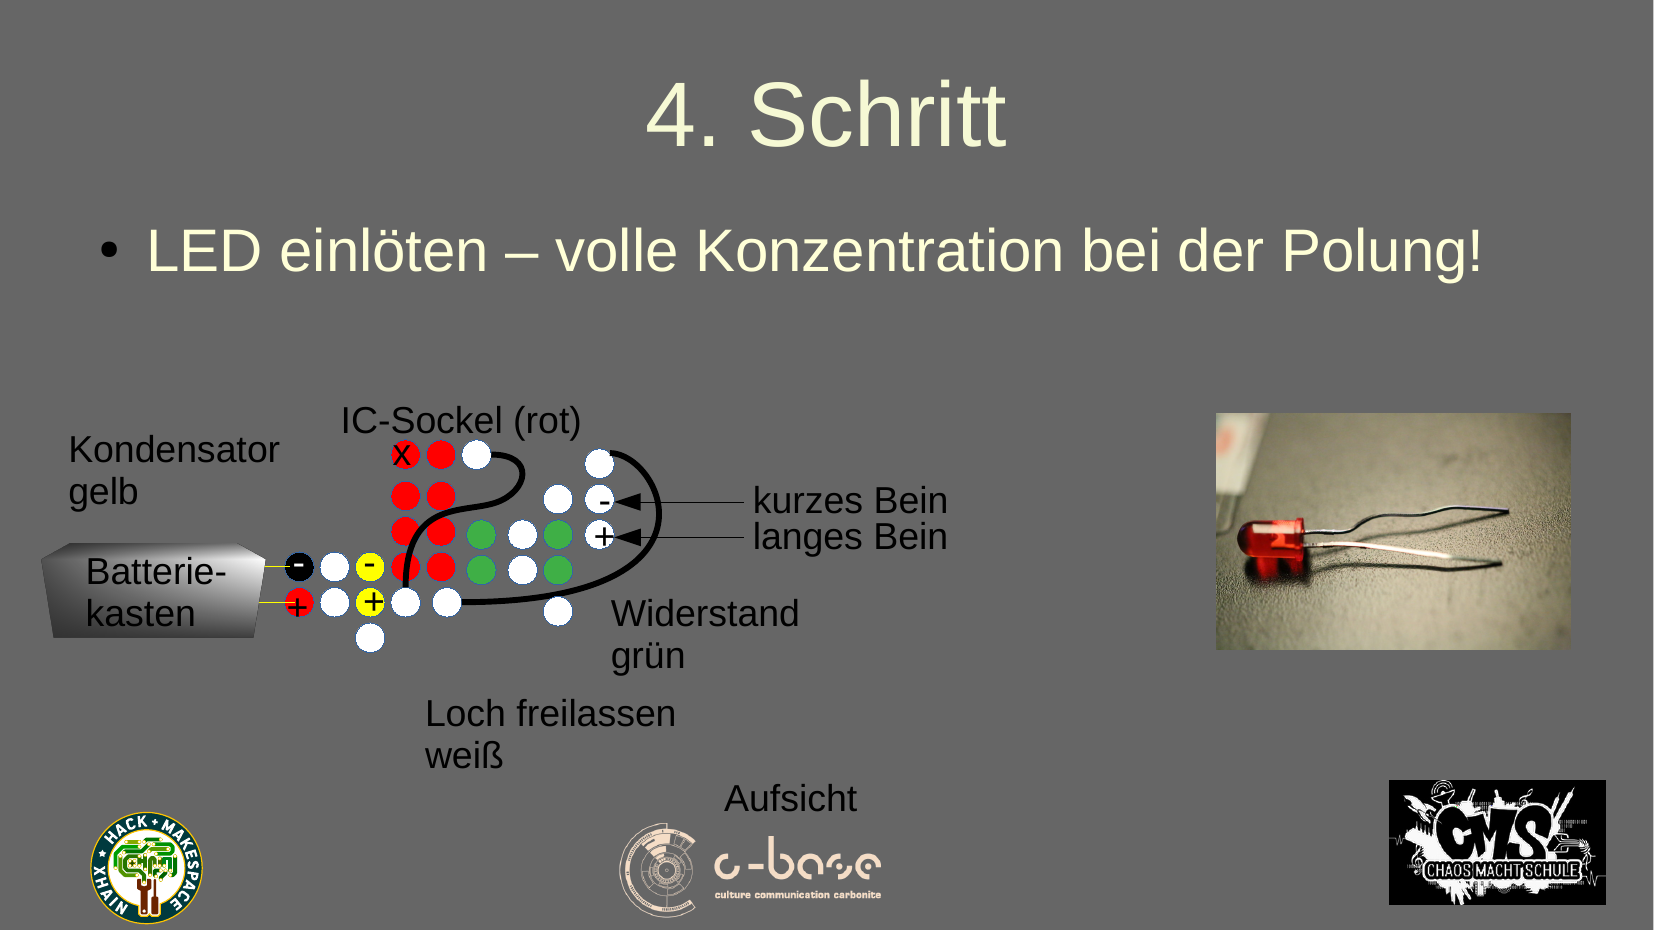

# 4. Schritt
LED einlöten – volle Konzentration bei der Polung!
IC-Sockel (rot)
Kondensator
gelb
x
-
kurzes Bein
+
langes Bein
-
-
Batterie-
kasten
+
+
Widerstand
grün
Loch freilassen
weiß
Aufsicht